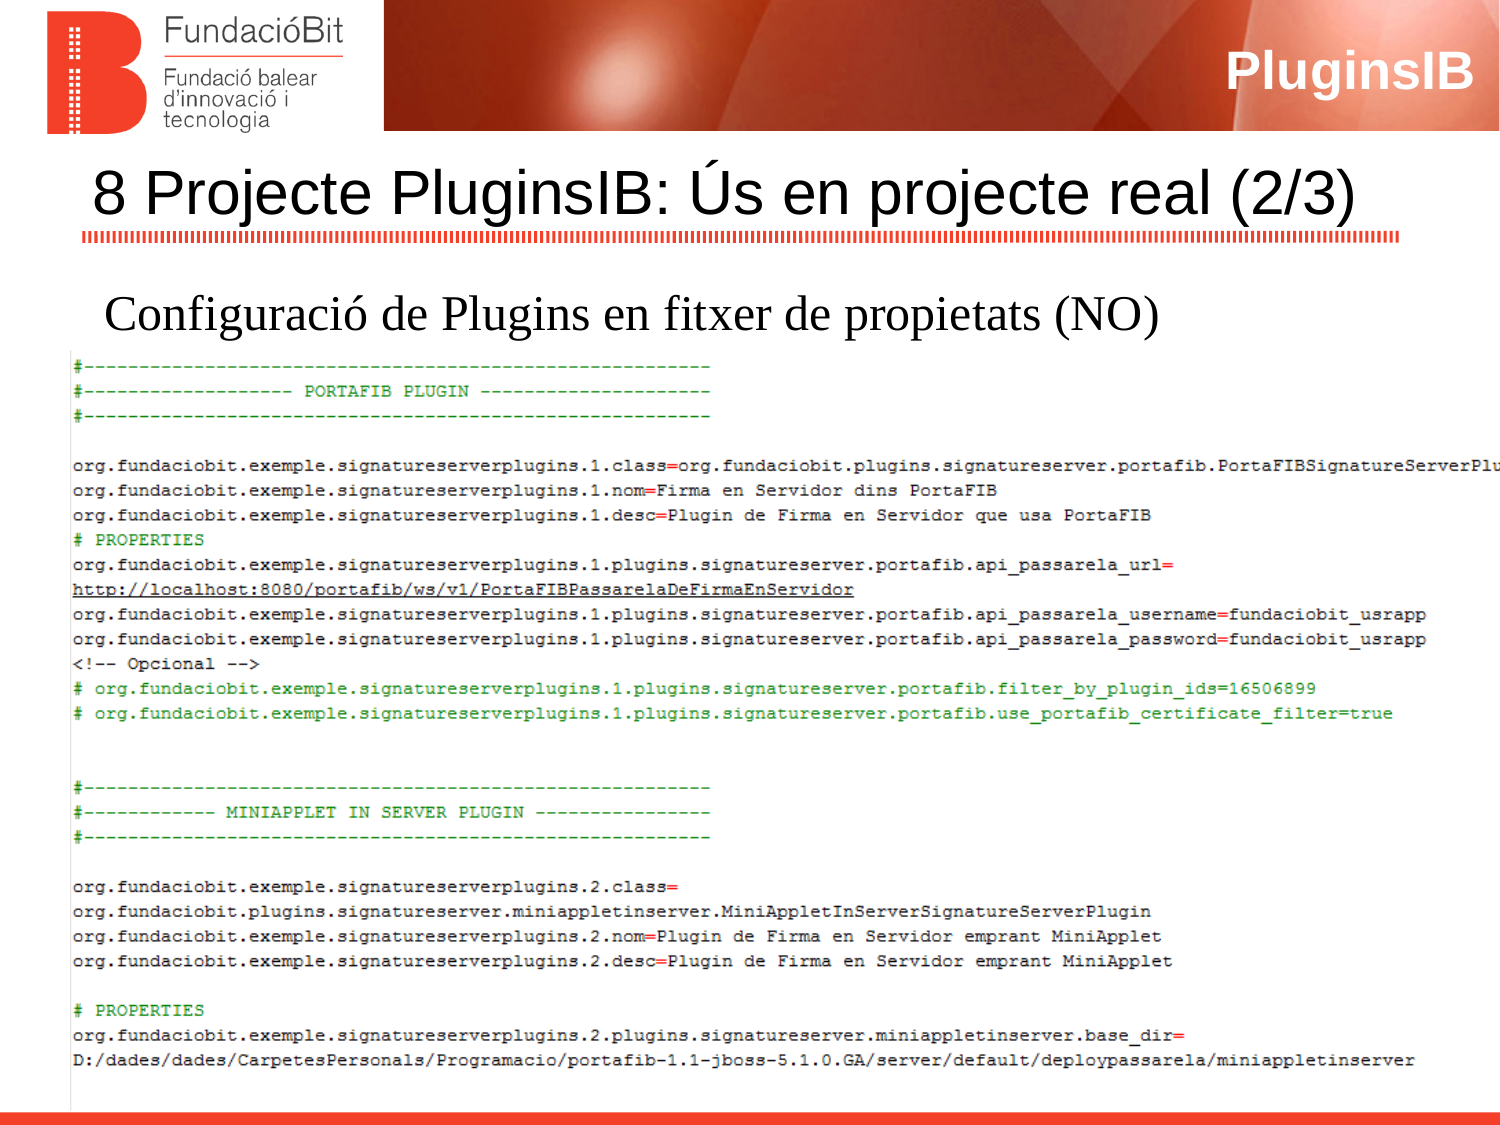

# PluginsIB
 8 Projecte PluginsIB: Ús en projecte real (2/3)
Configuració de Plugins en fitxer de propietats (NO)